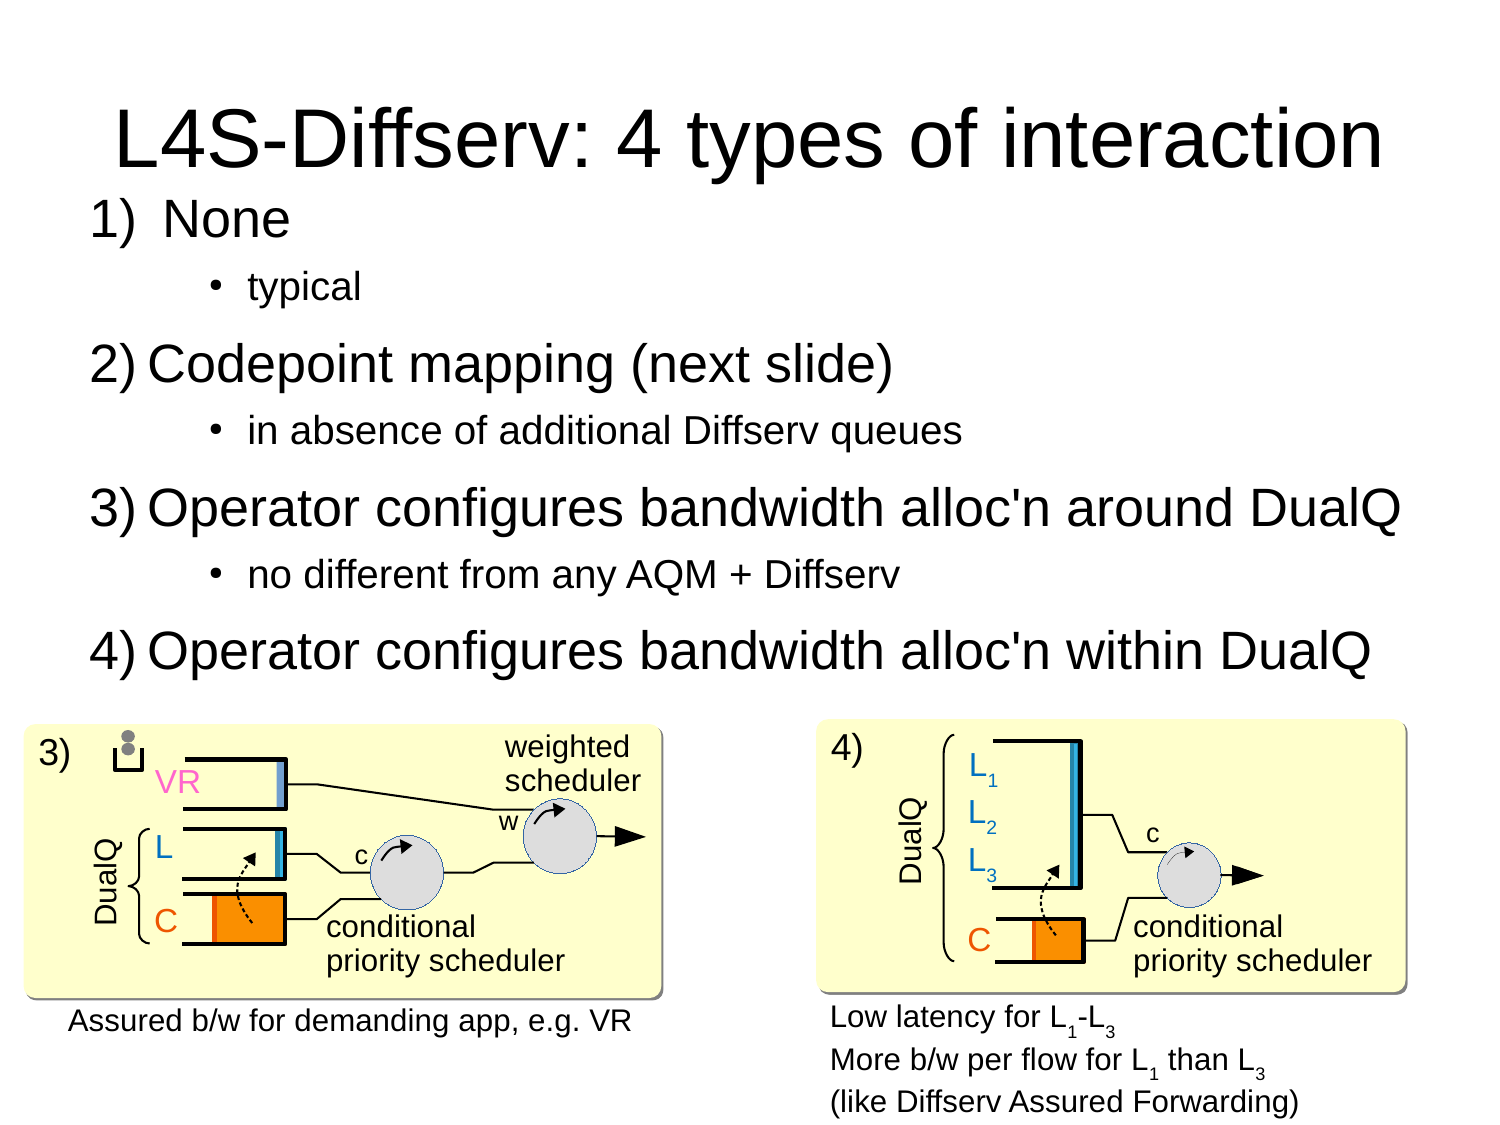

# L4S-Diffserv: 4 types of interaction
 None
typical
 Codepoint mapping (next slide)
in absence of additional Diffserv queues
 Operator configures bandwidth alloc'n around DualQ
no different from any AQM + Diffserv
 Operator configures bandwidth alloc'n within DualQ
4)
weighted
scheduler
3)
L1
VR
DualQ
L2
w
c
DualQ
L
c
L3
C
conditional
priority scheduler
conditional
priority scheduler
C
Low latency for L1-L3
More b/w per flow for L1 than L3
(like Diffserv Assured Forwarding)
Assured b/w for demanding app, e.g. VR